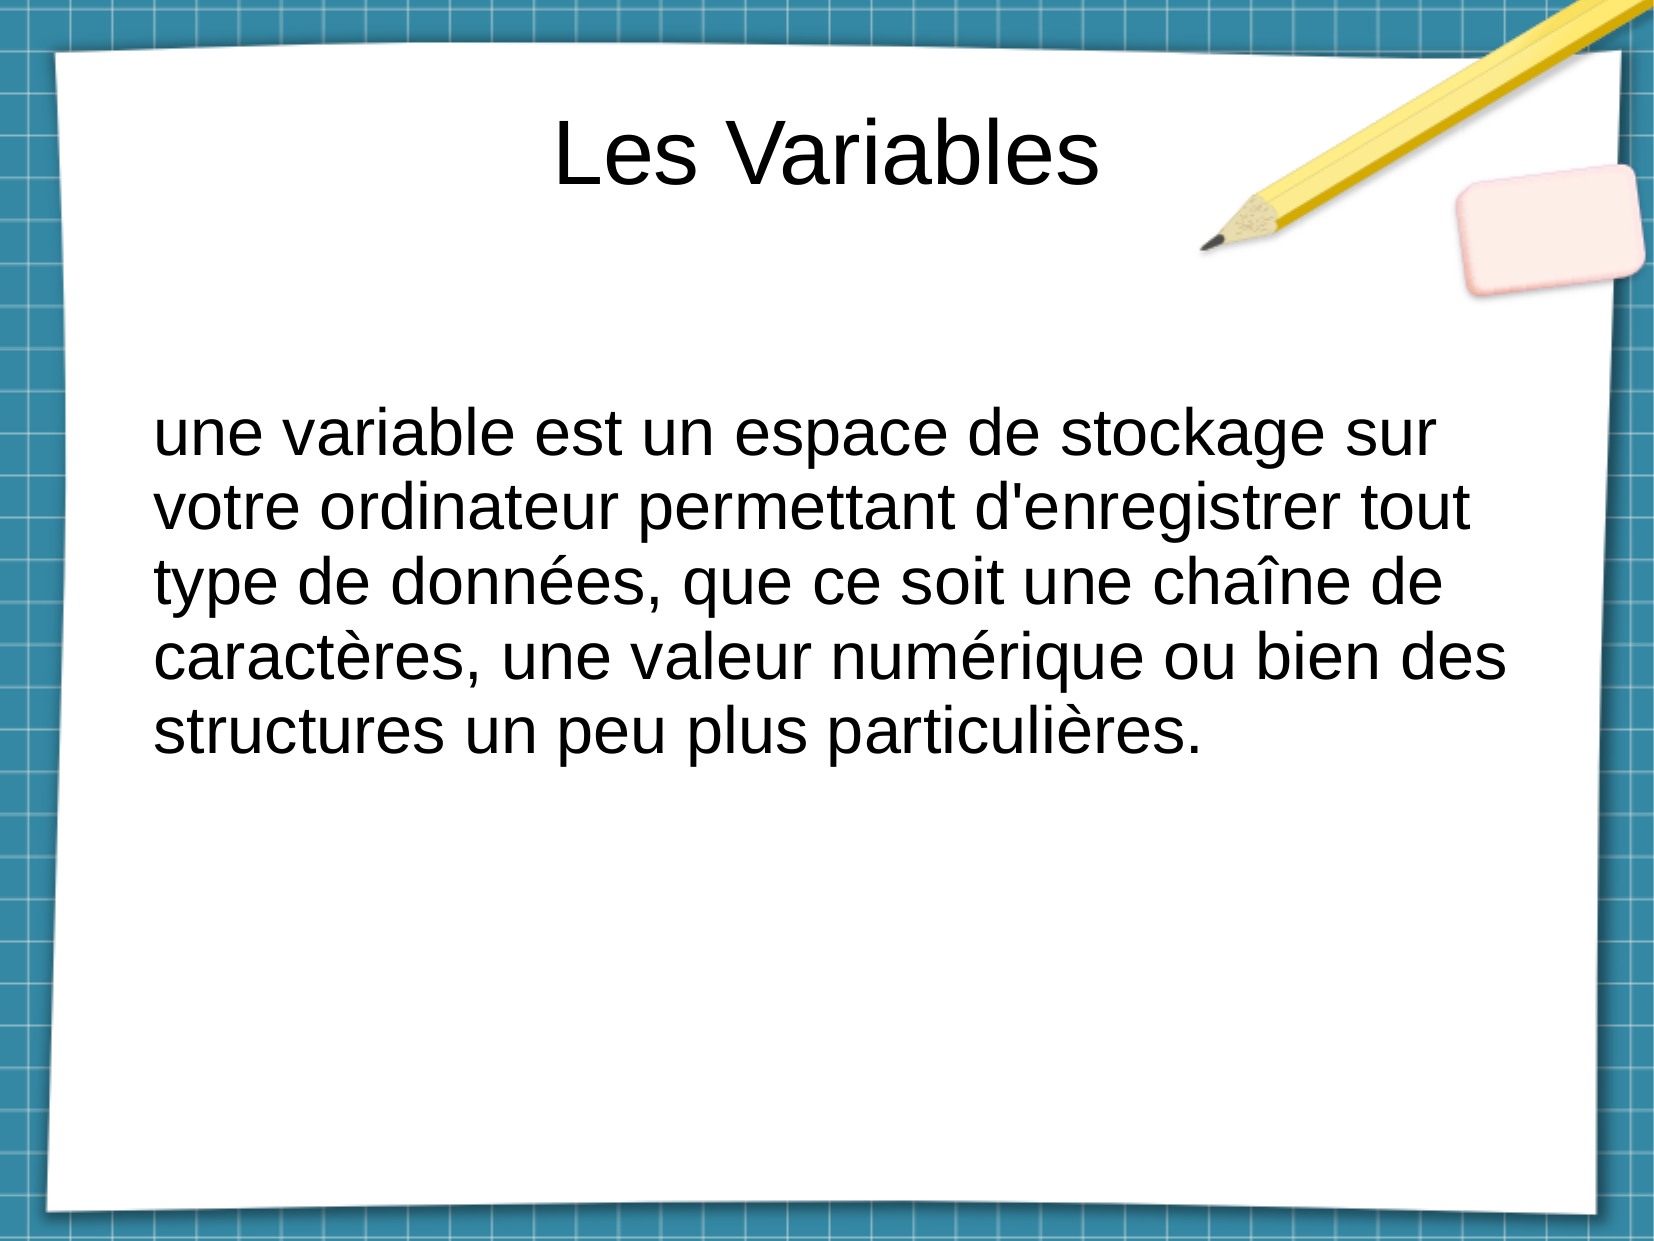

# Les Variables
une variable est un espace de stockage sur votre ordinateur permettant d'enregistrer tout type de données, que ce soit une chaîne de caractères, une valeur numérique ou bien des structures un peu plus particulières.